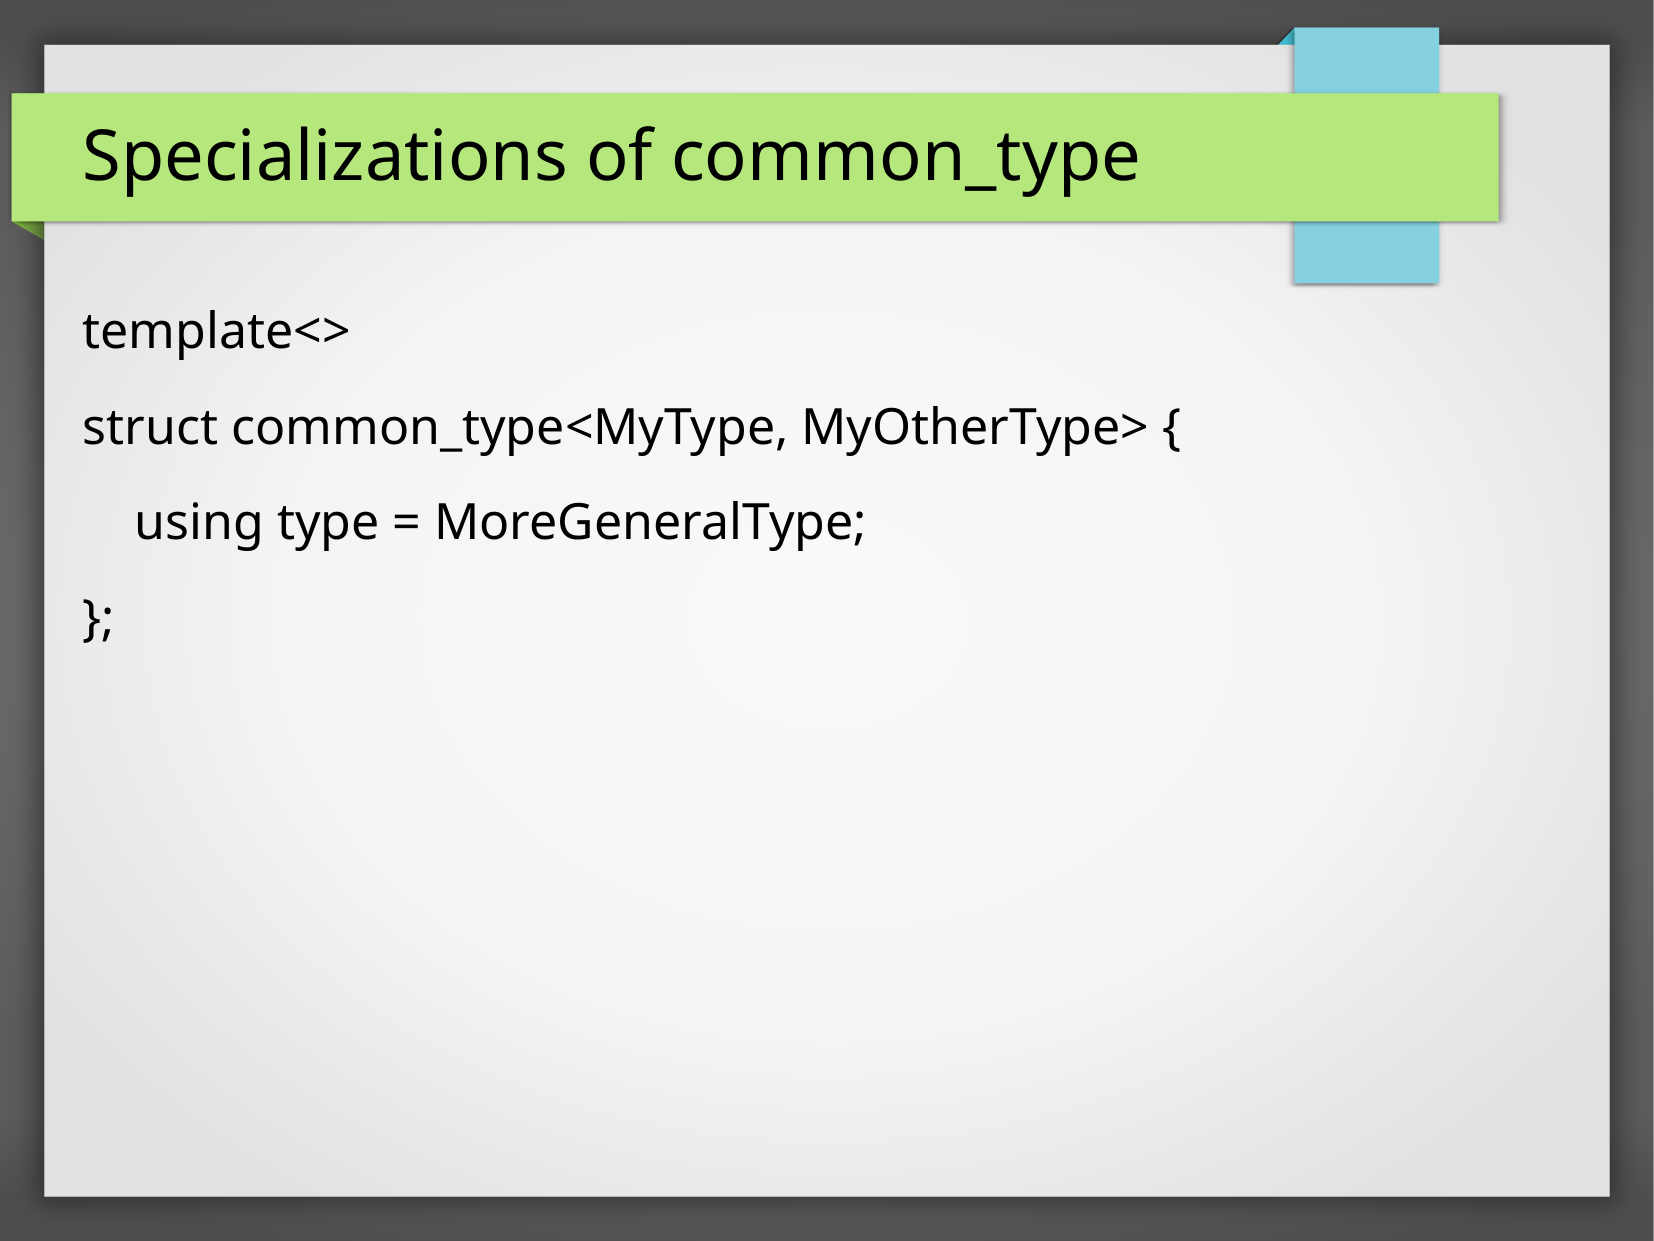

# Specializations of common_type
template<>
struct common_type<MyType, MyOtherType> {
 using type = MoreGeneralType;
};